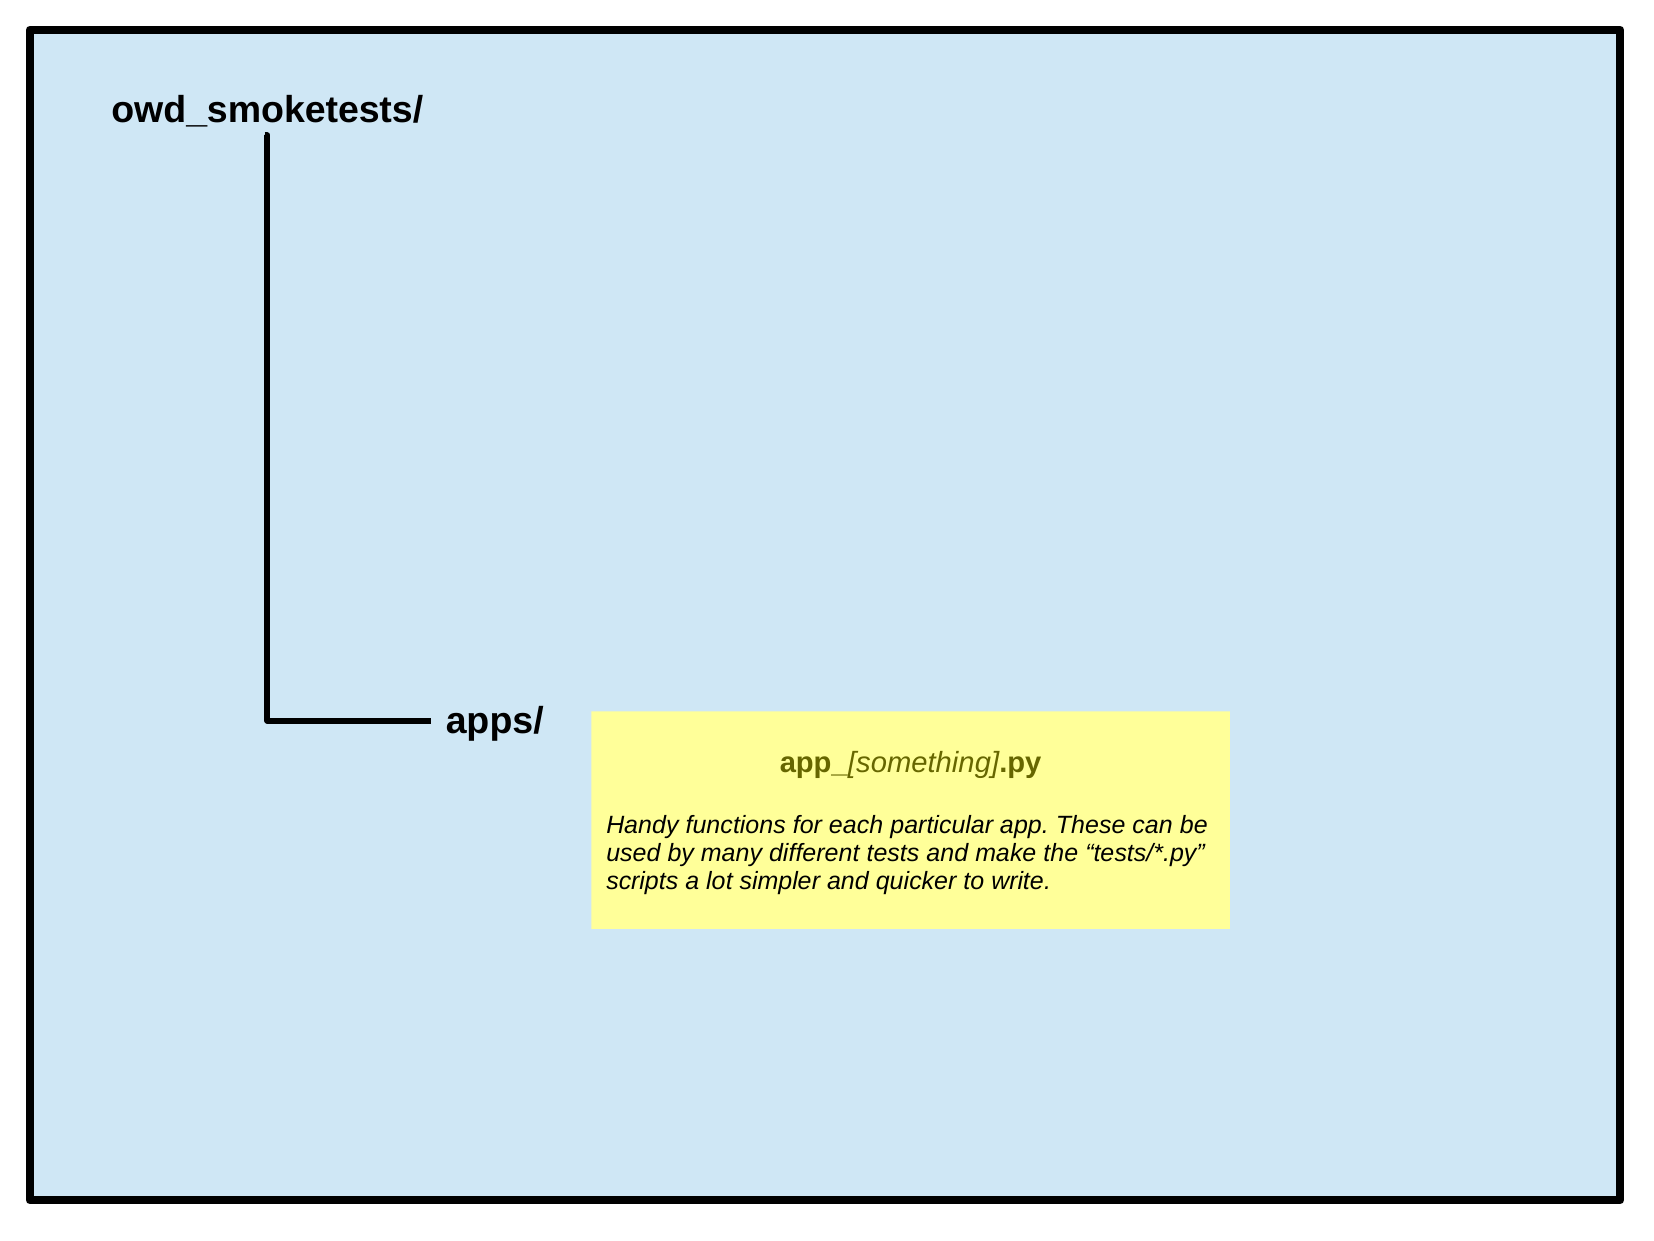

owd_smoketests/
apps/
app_[something].py
Handy functions for each particular app. These can be used by many different tests and make the “tests/*.py” scripts a lot simpler and quicker to write.